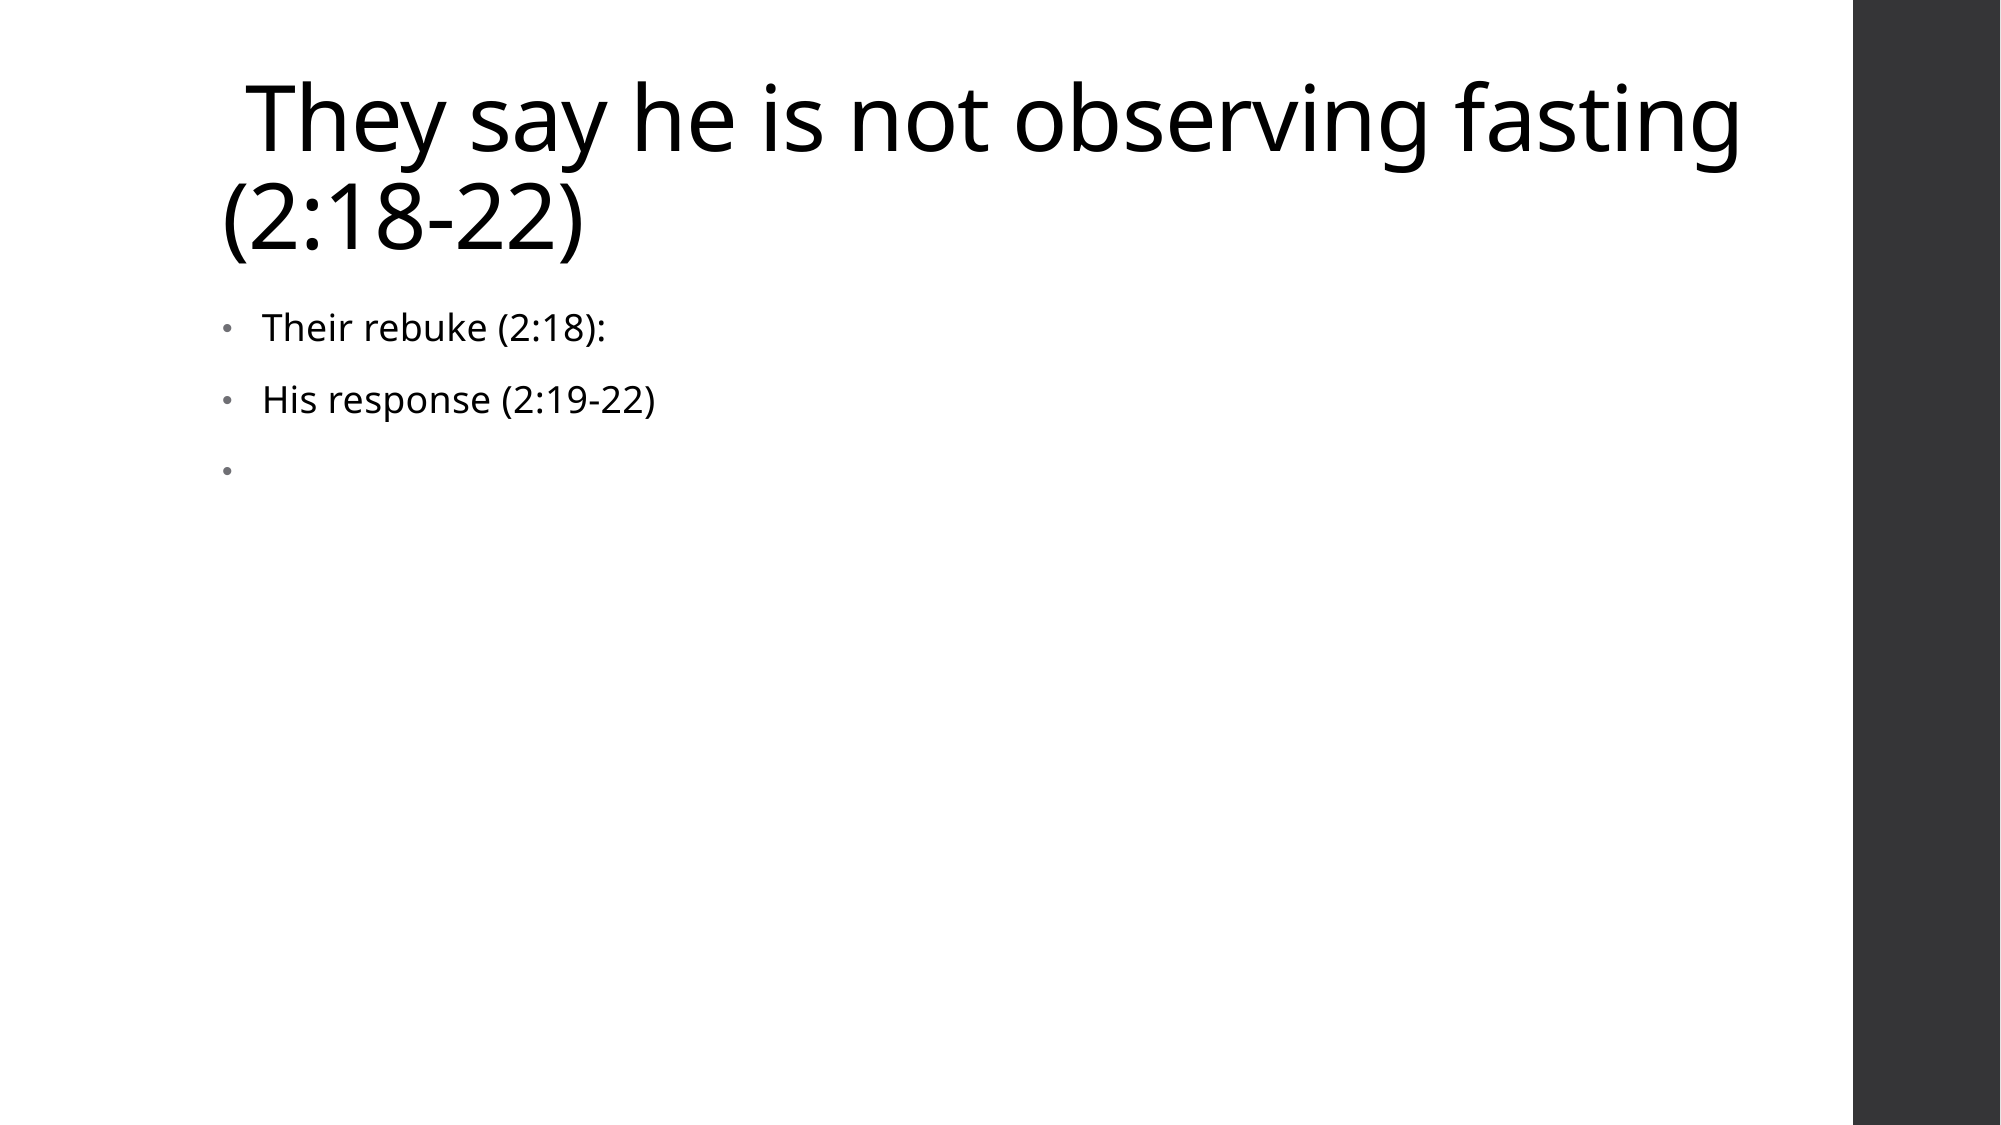

# They say he is not observing fasting (2:18-22)
 Their rebuke (2:18):
 His response (2:19-22)